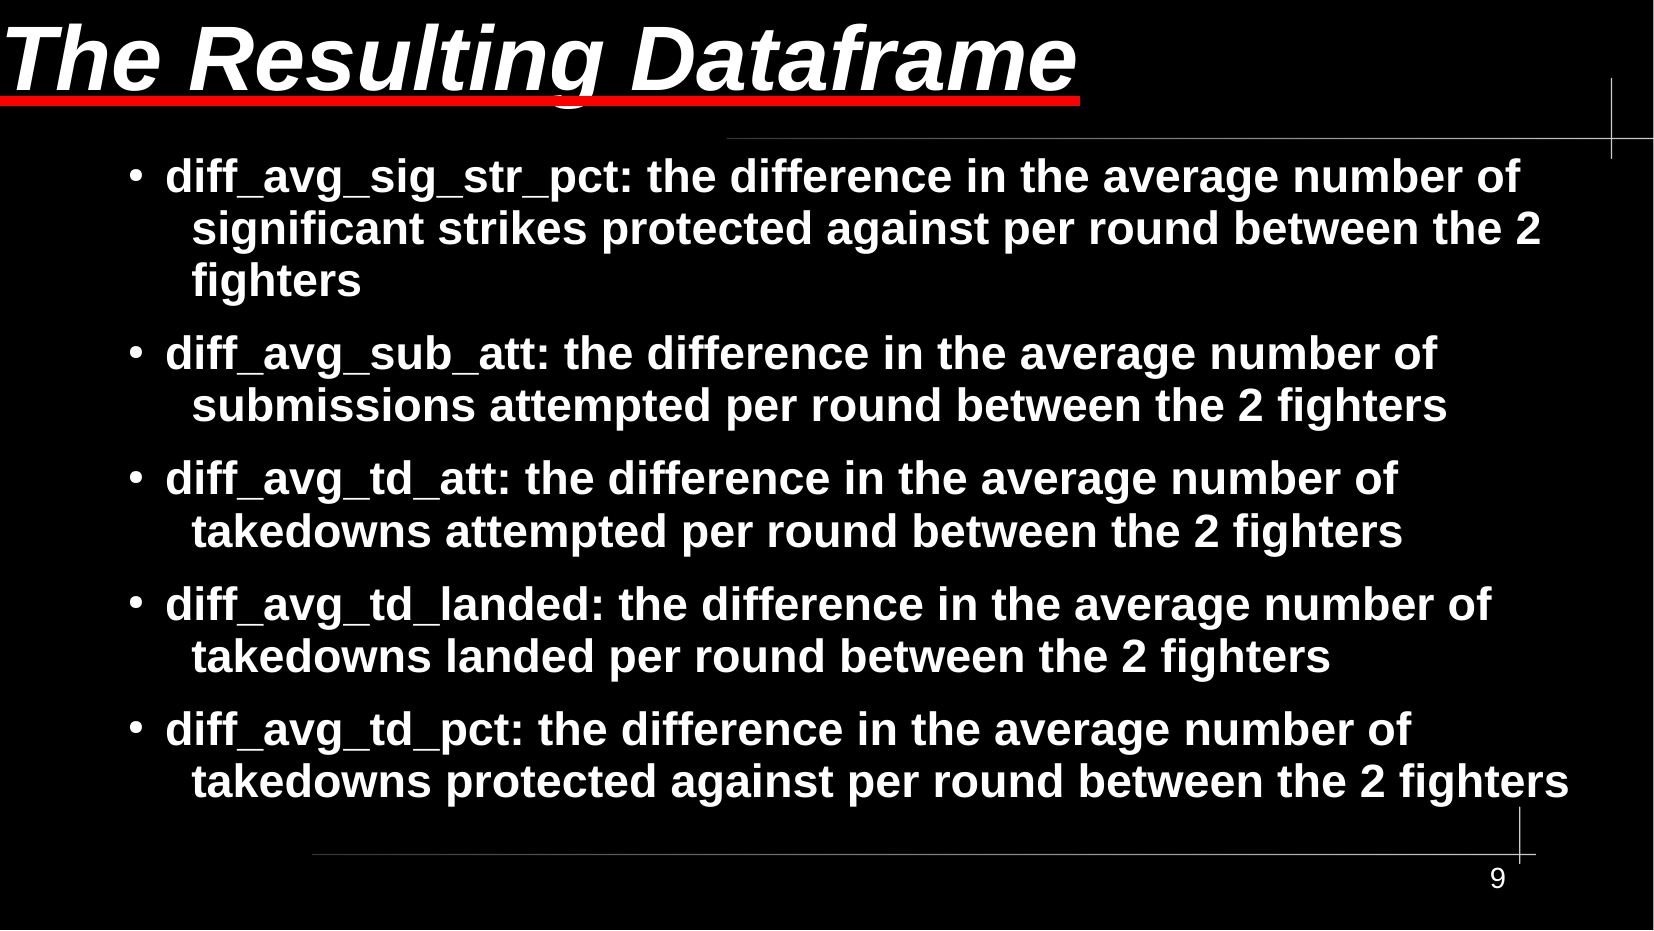

# The Resulting Dataframe
diff_avg_sig_str_pct: the difference in the average number of significant strikes protected against per round between the 2 fighters
diff_avg_sub_att: the difference in the average number of submissions attempted per round between the 2 fighters
diff_avg_td_att: the difference in the average number of takedowns attempted per round between the 2 fighters
diff_avg_td_landed: the difference in the average number of takedowns landed per round between the 2 fighters
diff_avg_td_pct: the difference in the average number of takedowns protected against per round between the 2 fighters
9